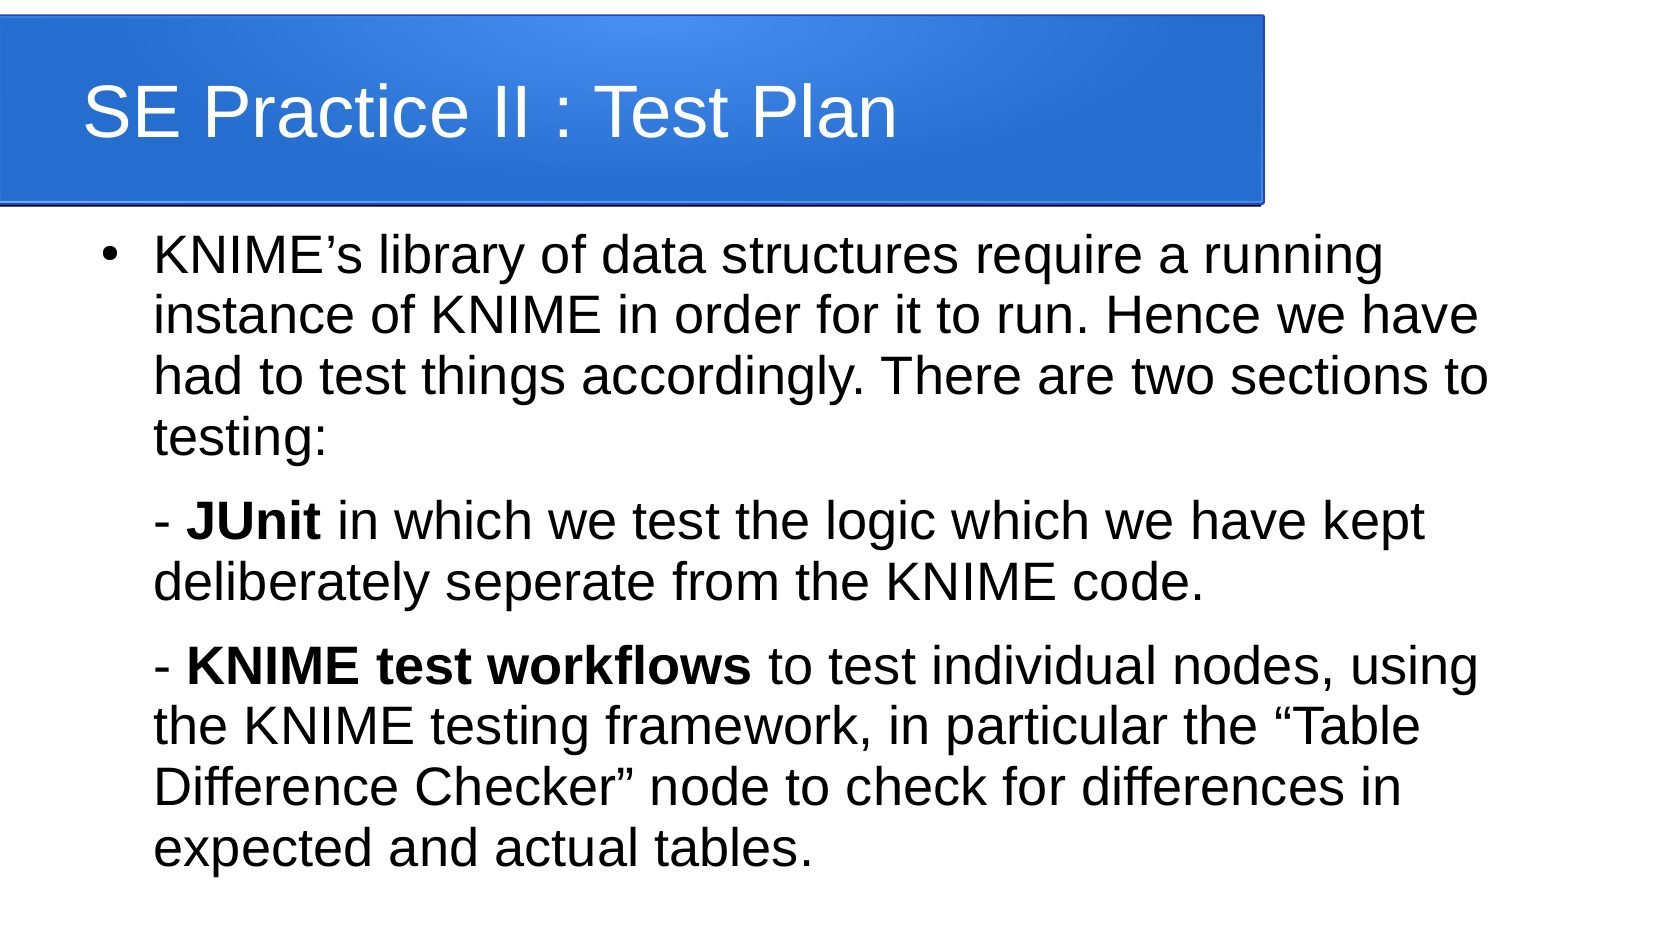

# SE Practice II : Test Plan
KNIME’s library of data structures require a running instance of KNIME in order for it to run. Hence we have had to test things accordingly. There are two sections to testing:
- JUnit in which we test the logic which we have kept deliberately seperate from the KNIME code.
- KNIME test workflows to test individual nodes, using the KNIME testing framework, in particular the “Table Difference Checker” node to check for differences in expected and actual tables.